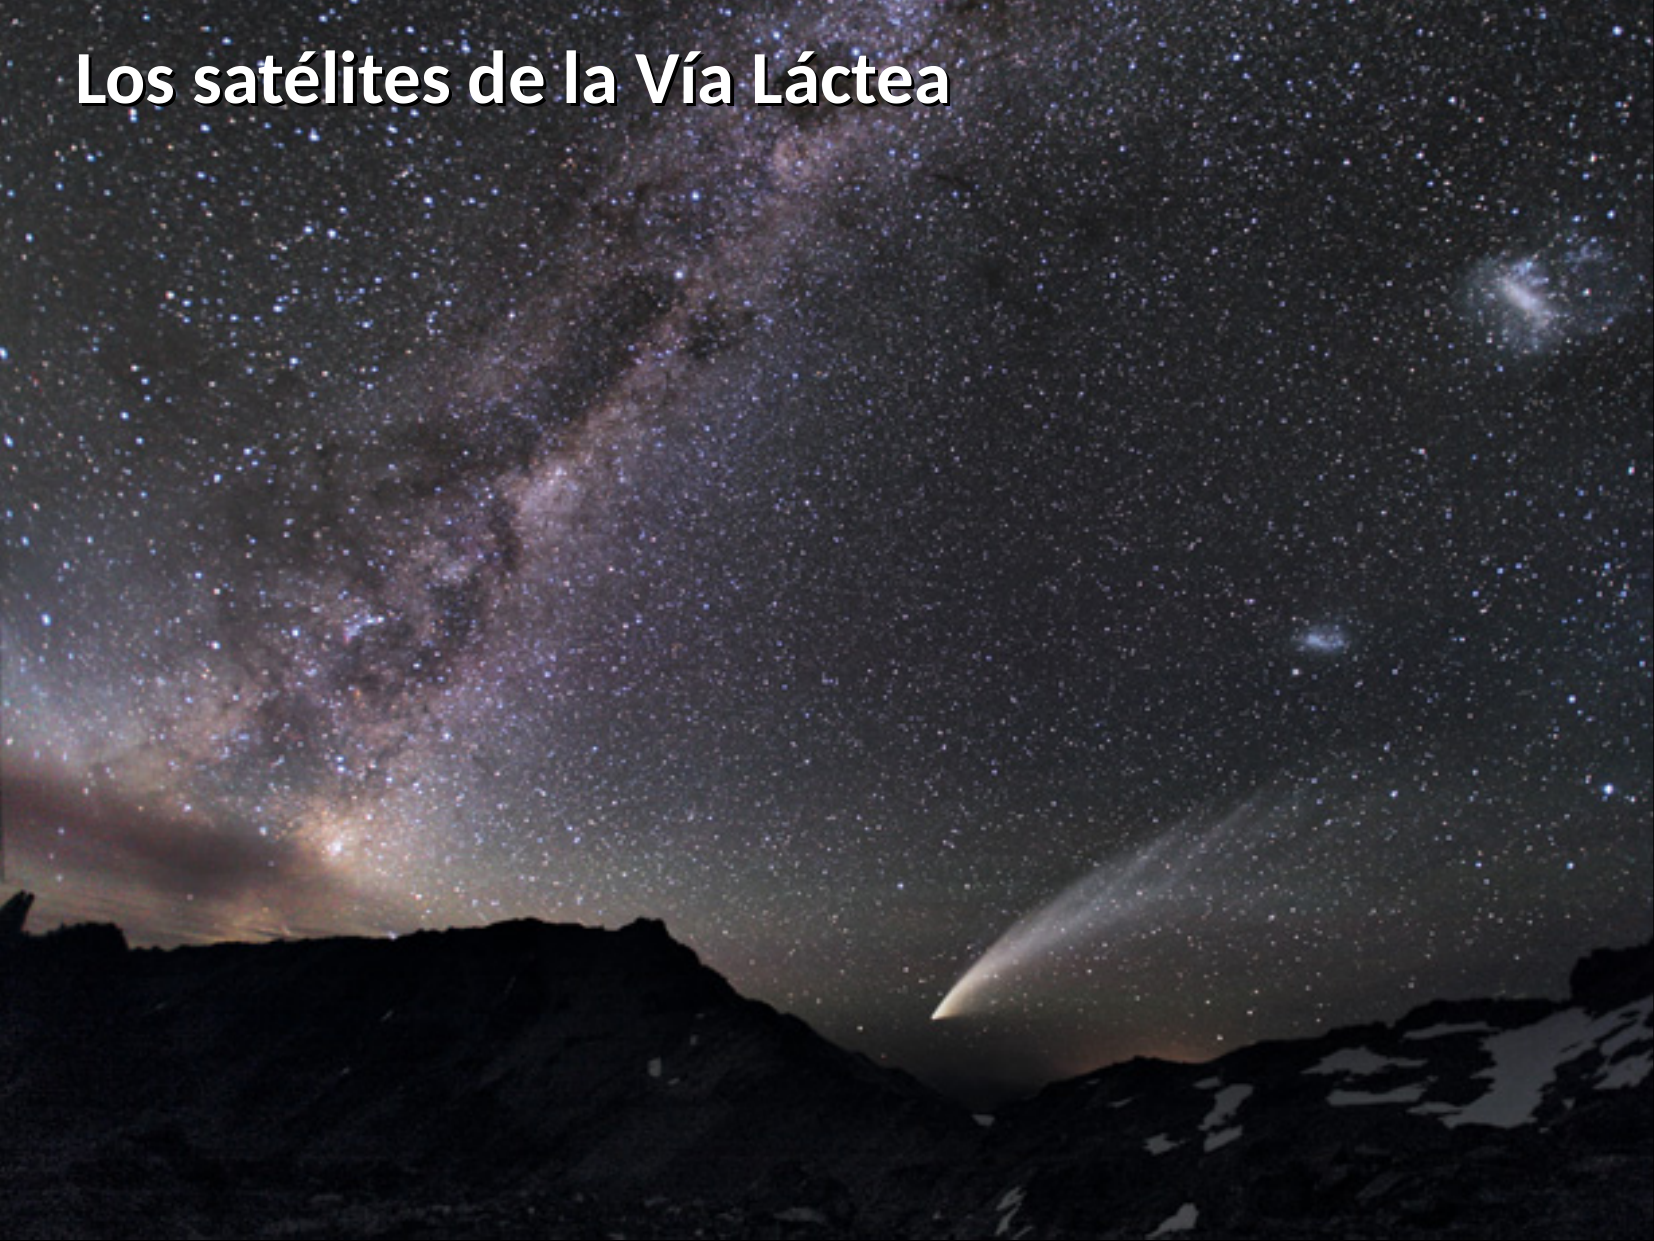

# Los satélites de la Vía Láctea
Astronomía (Asorey)
44